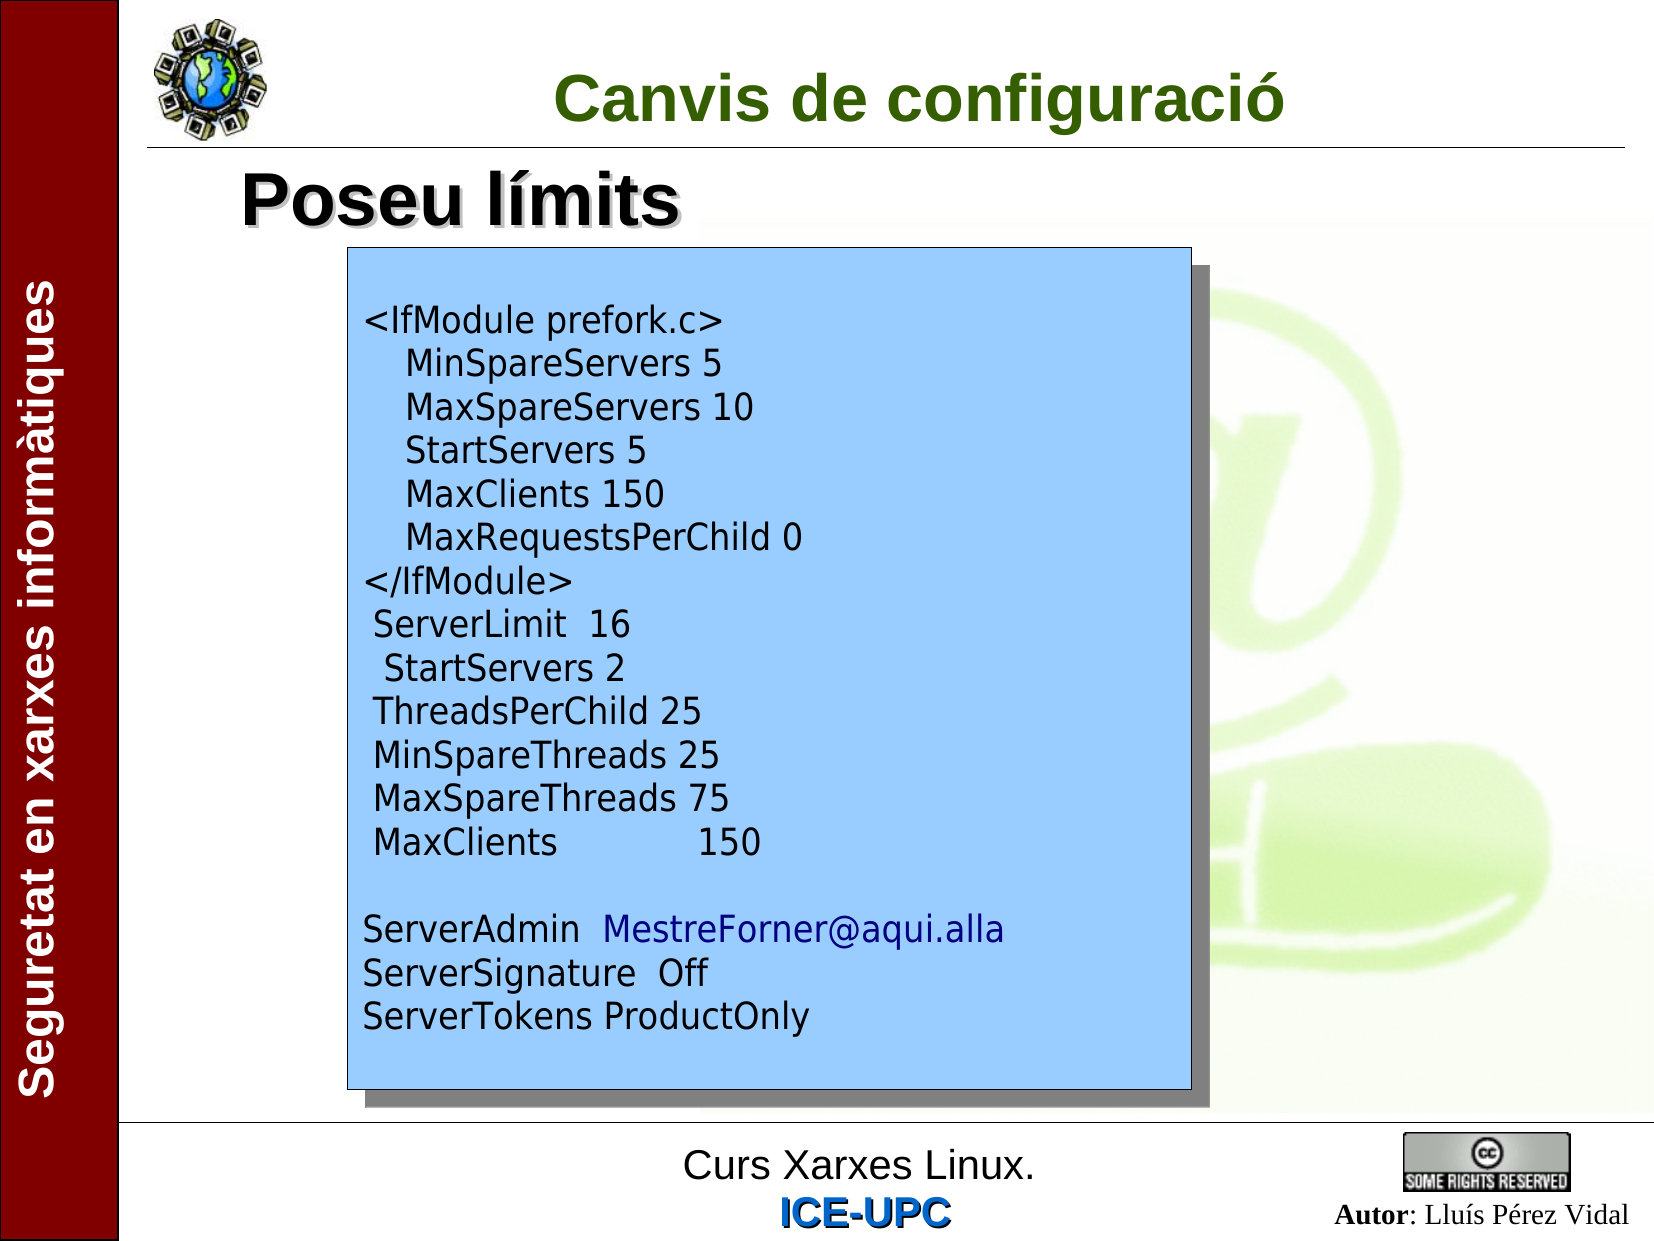

# Canvis de configuració
Poseu límits
<IfModule prefork.c>
 MinSpareServers 5
 MaxSpareServers 10
 StartServers 5
 MaxClients 150
 MaxRequestsPerChild 0
</IfModule>
 ServerLimit 16
 StartServers 2
 ThreadsPerChild 25
 MinSpareThreads 25
 MaxSpareThreads 75
 MaxClients 150
ServerAdmin MestreForner@aqui.alla
ServerSignature Off
ServerTokens ProductOnly